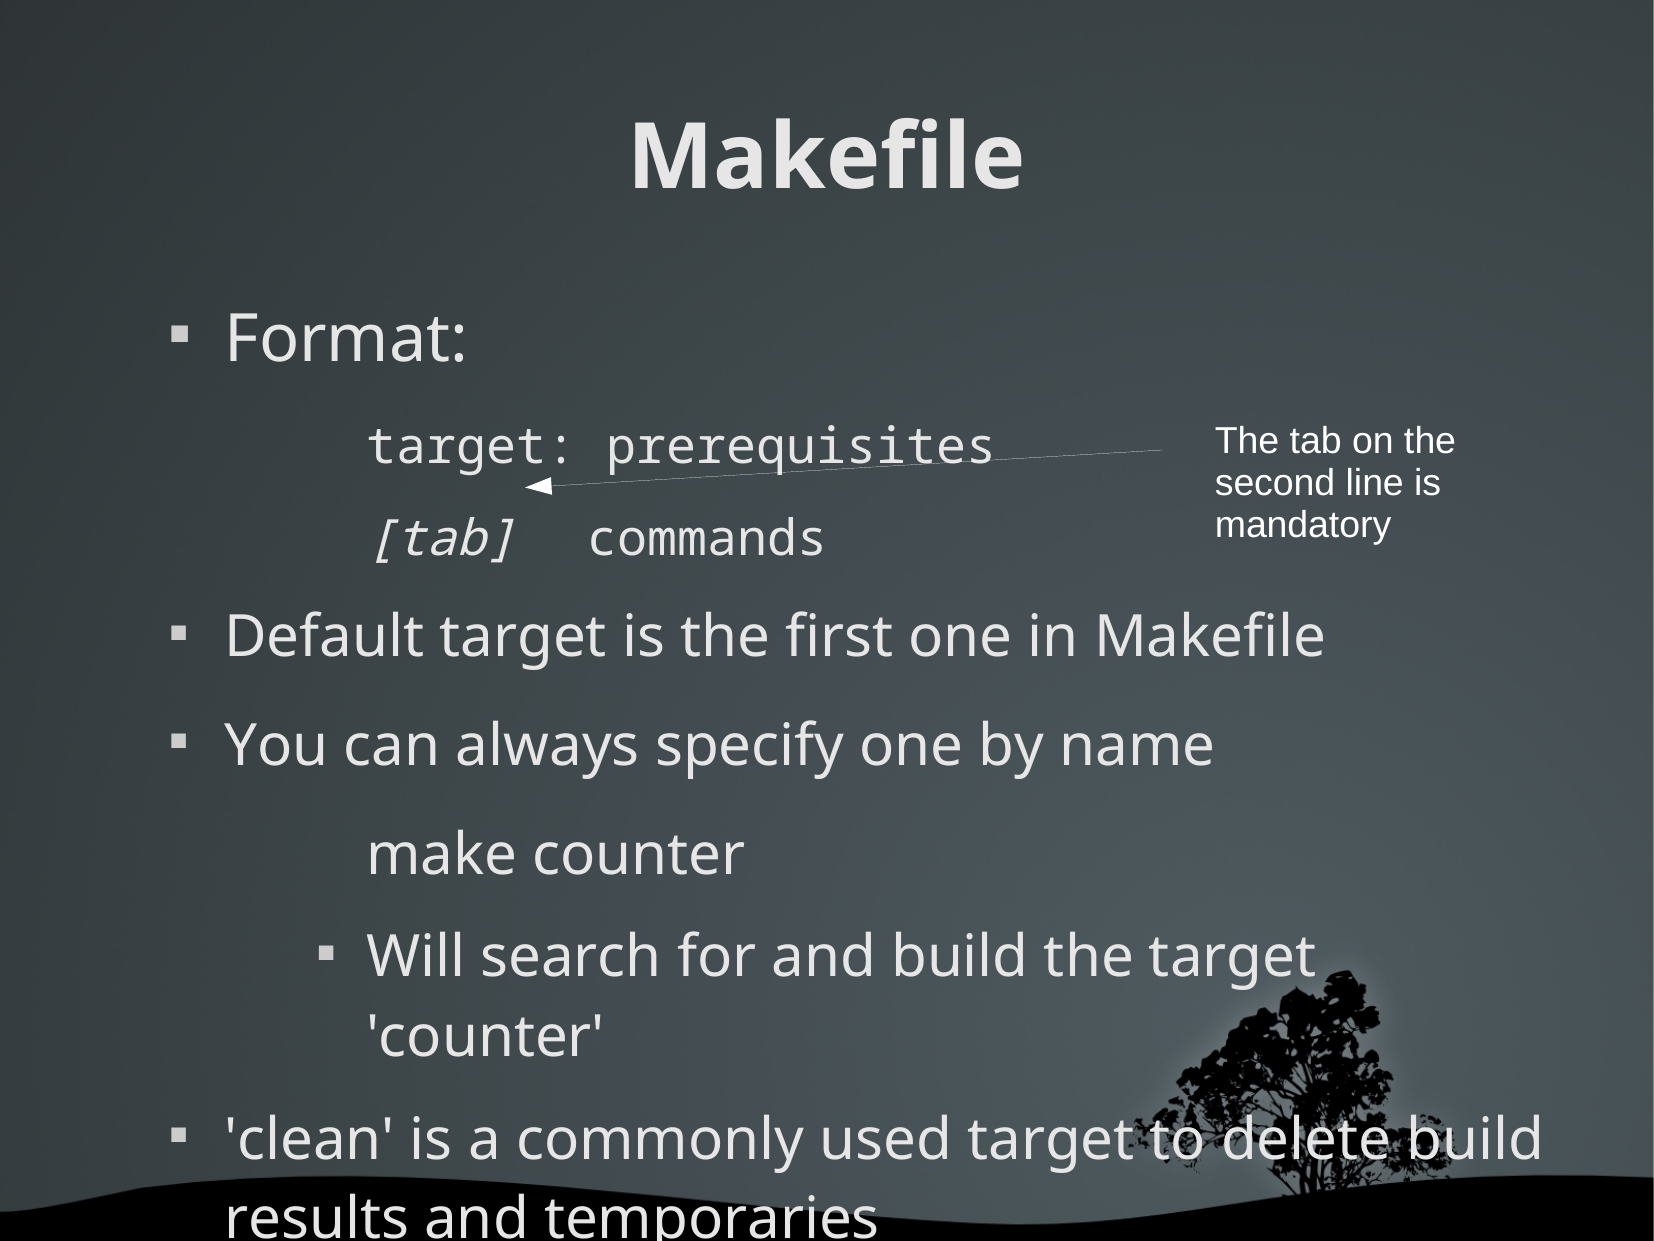

# Makefile
Format:
target: prerequisites
[tab]	commands
Default target is the first one in Makefile
You can always specify one by name
make counter
Will search for and build the target 'counter'
'clean' is a commonly used target to delete build results and temporaries
'install', 'check' are also commonly used target names
The tab on the second line is mandatory